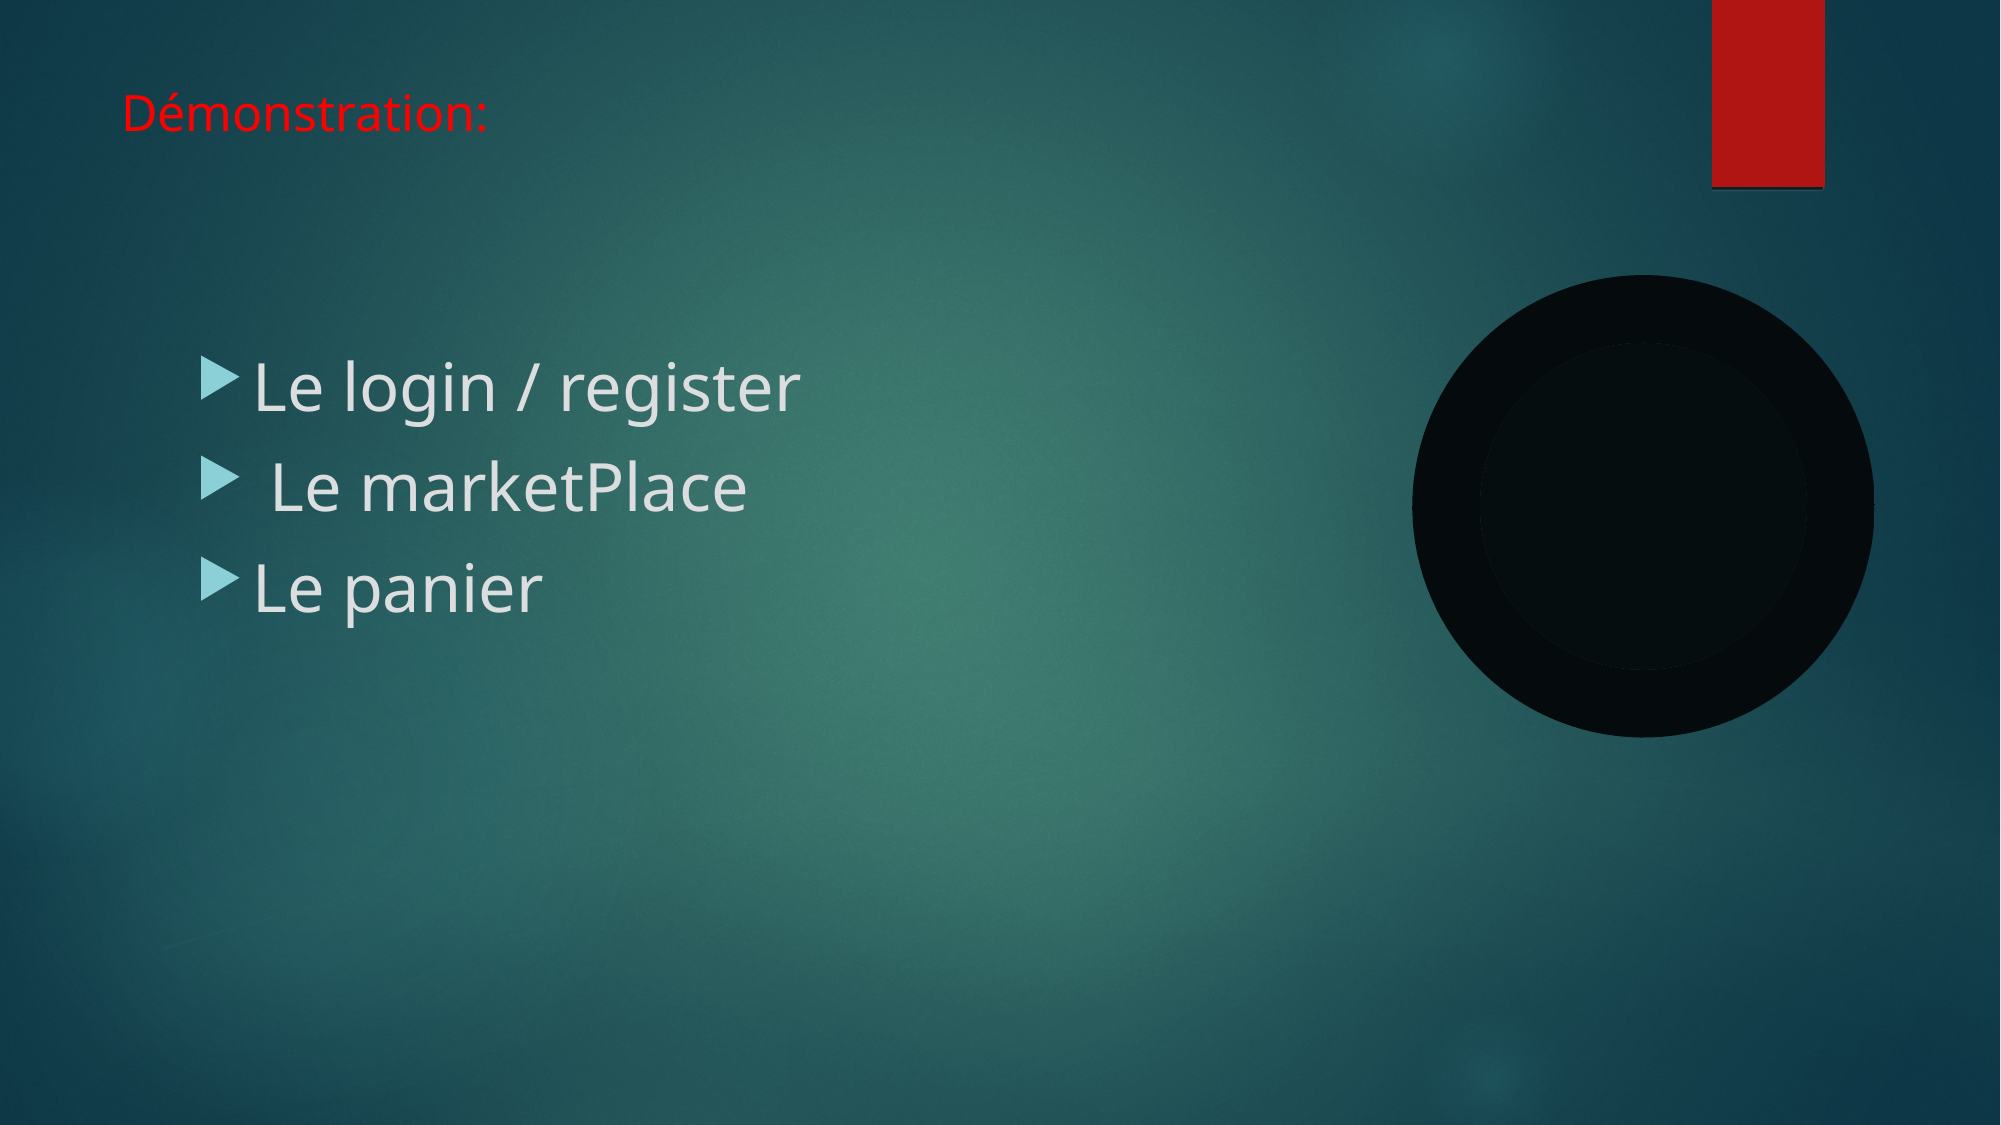

# Démonstration:
Le login / register
 Le marketPlace
Le panier